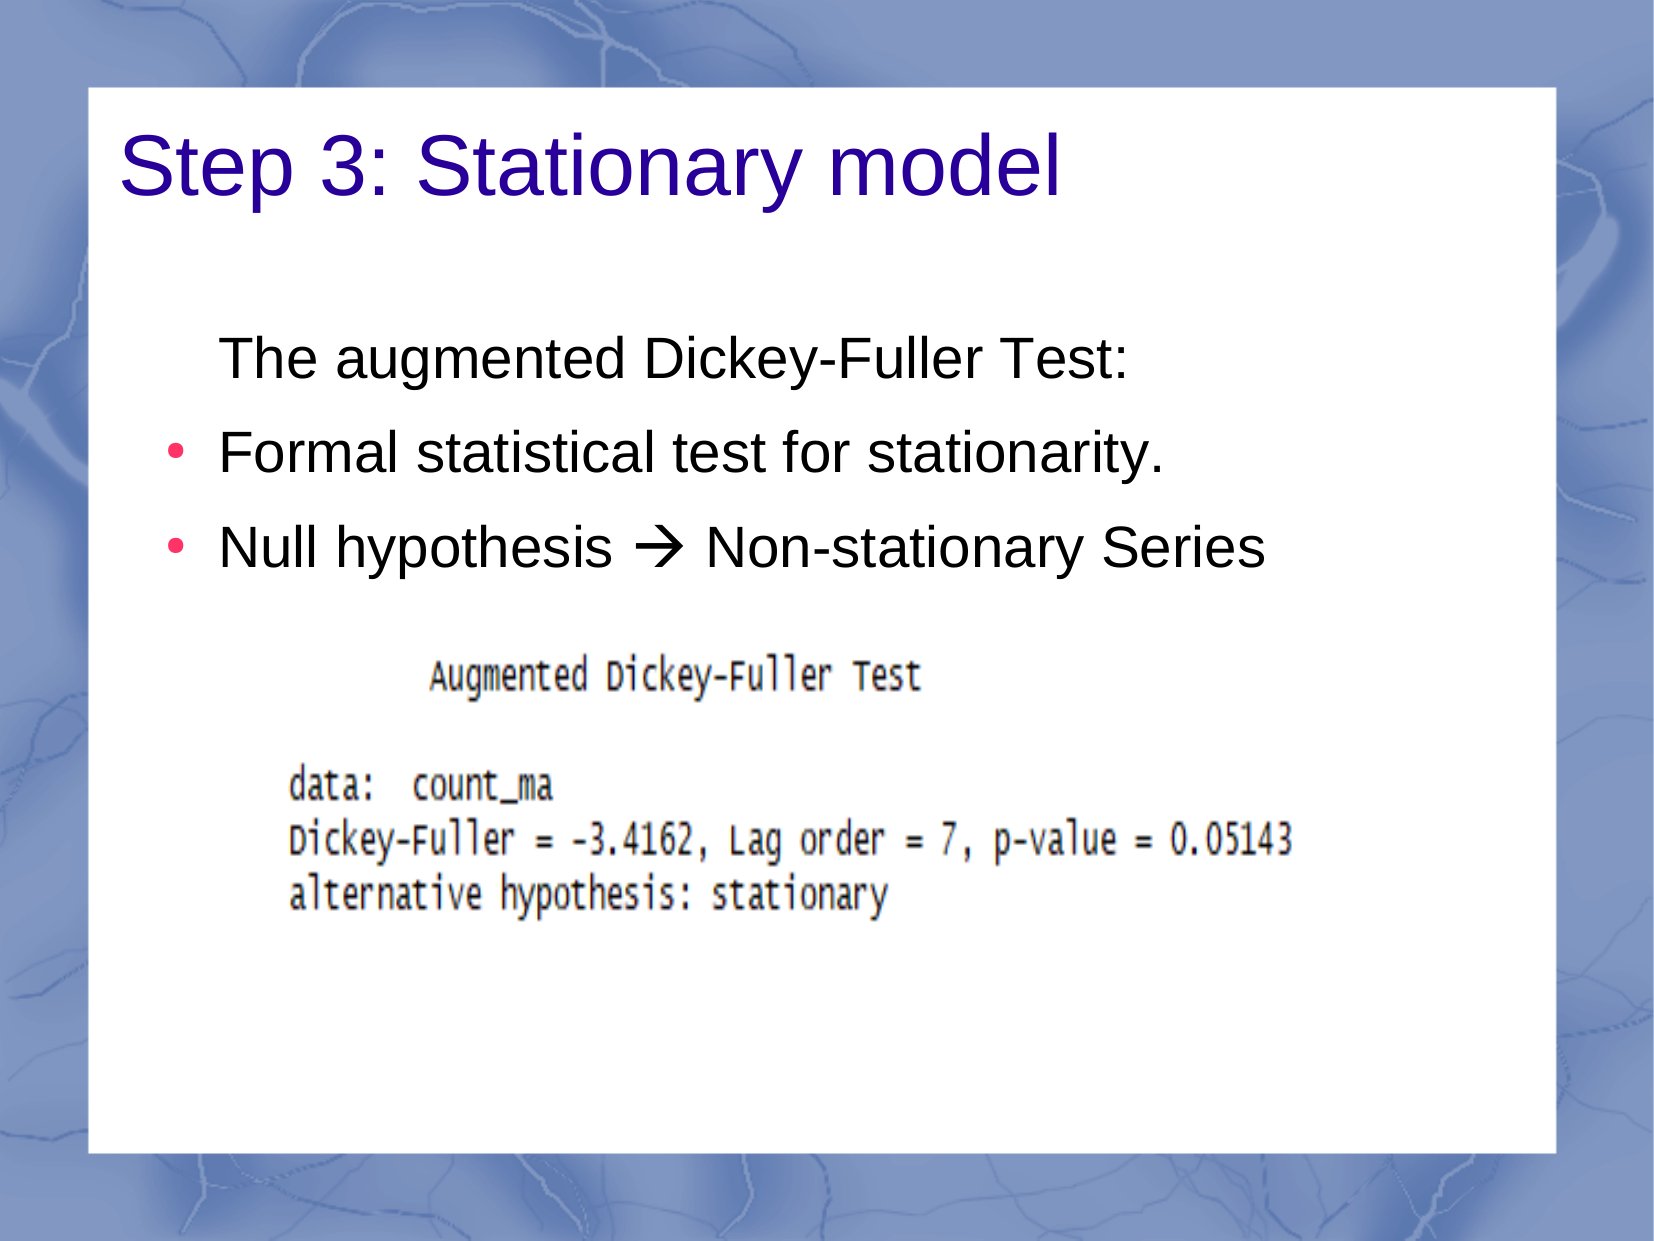

# Step 3: Stationary model
The augmented Dickey-Fuller Test:
Formal statistical test for stationarity.
Null hypothesis  Non-stationary Series